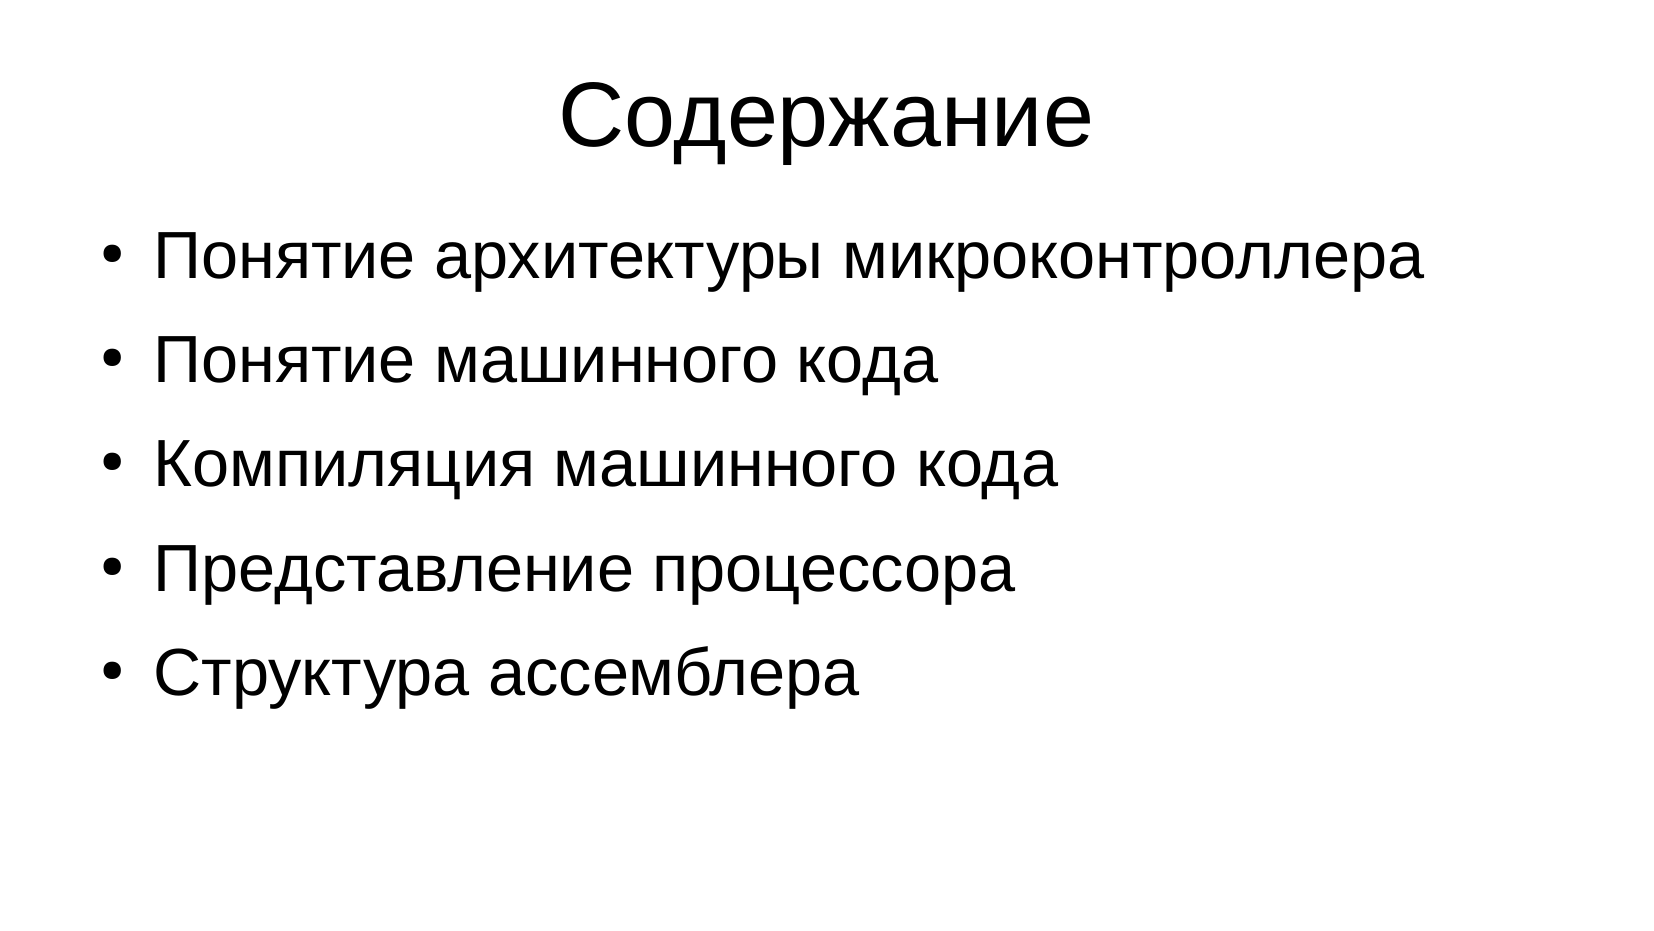

# Содержание
Понятие архитектуры микроконтроллера
Понятие машинного кода
Компиляция машинного кода
Представление процессора
Структура ассемблера